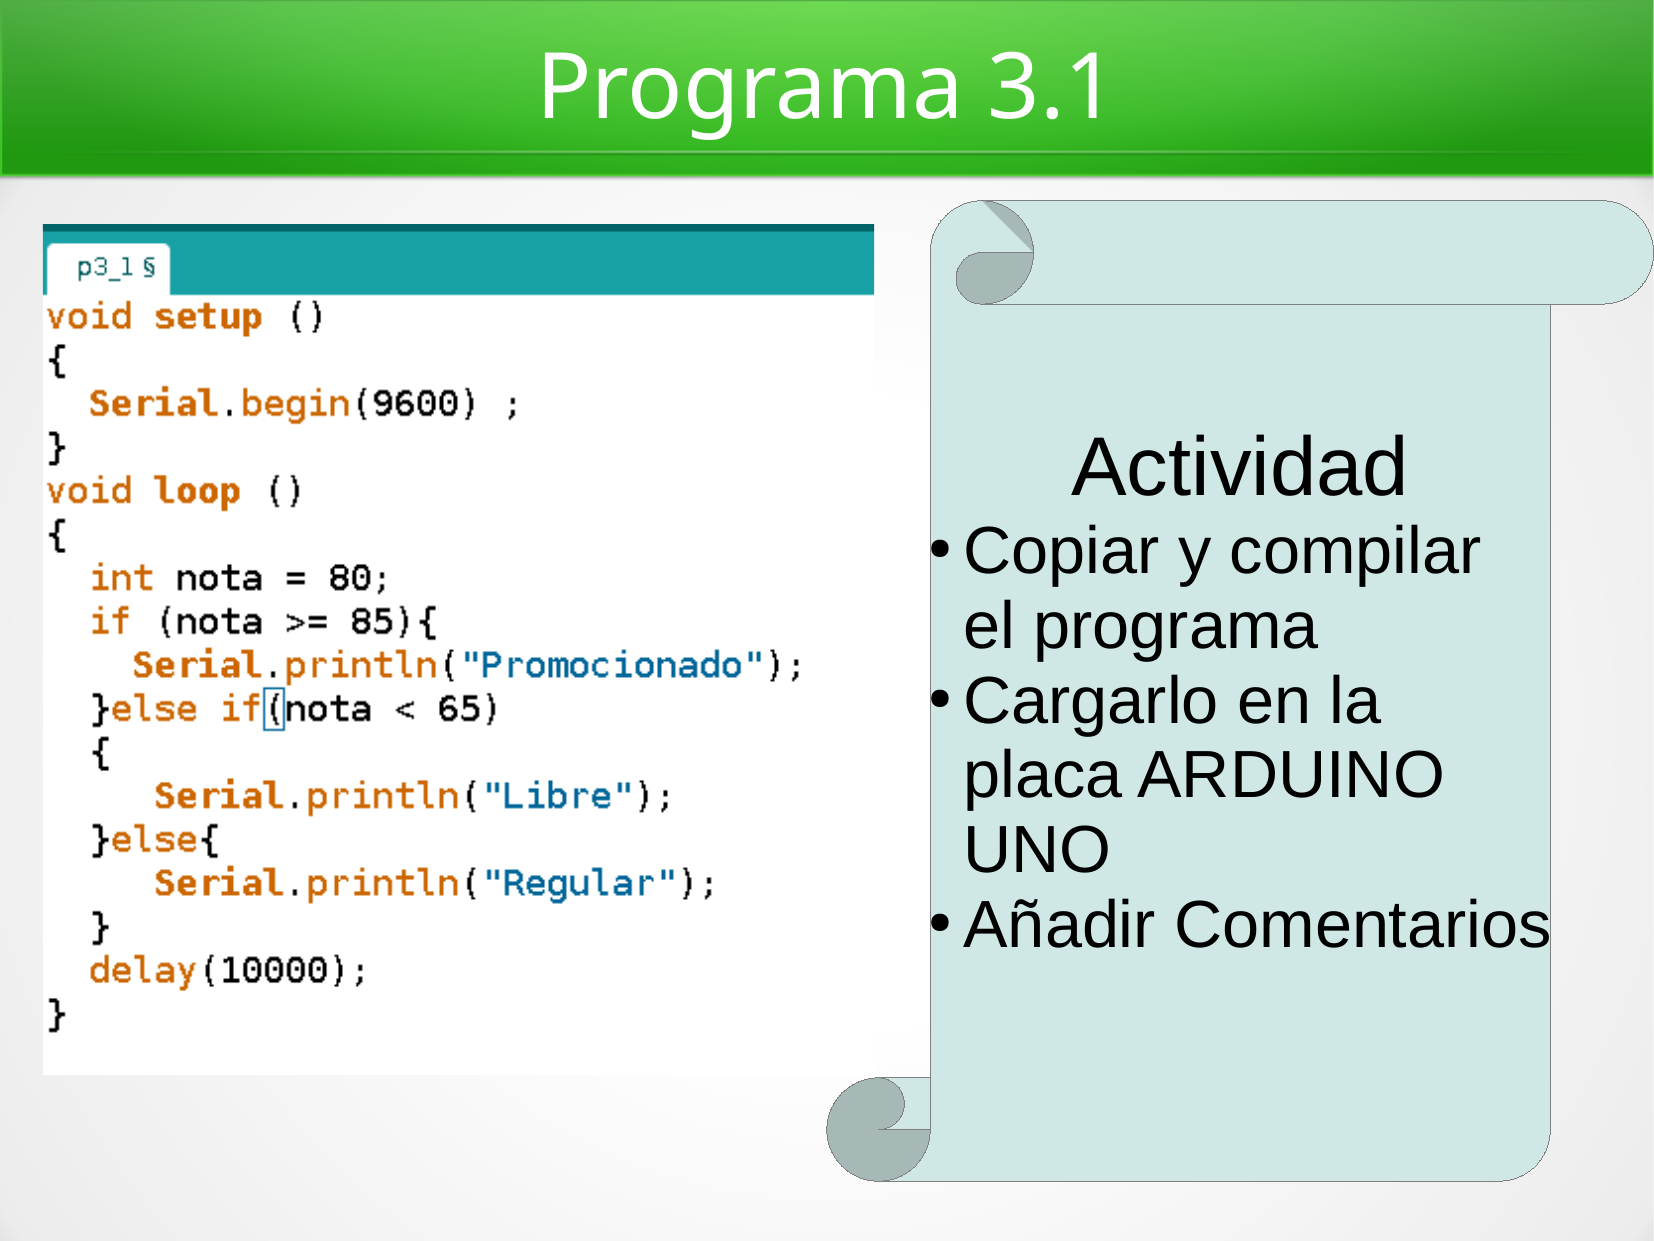

# Programa 3.1
Actividad
Copiar y compilar
el programa
Cargarlo en la
placa ARDUINO
UNO
Añadir Comentarios